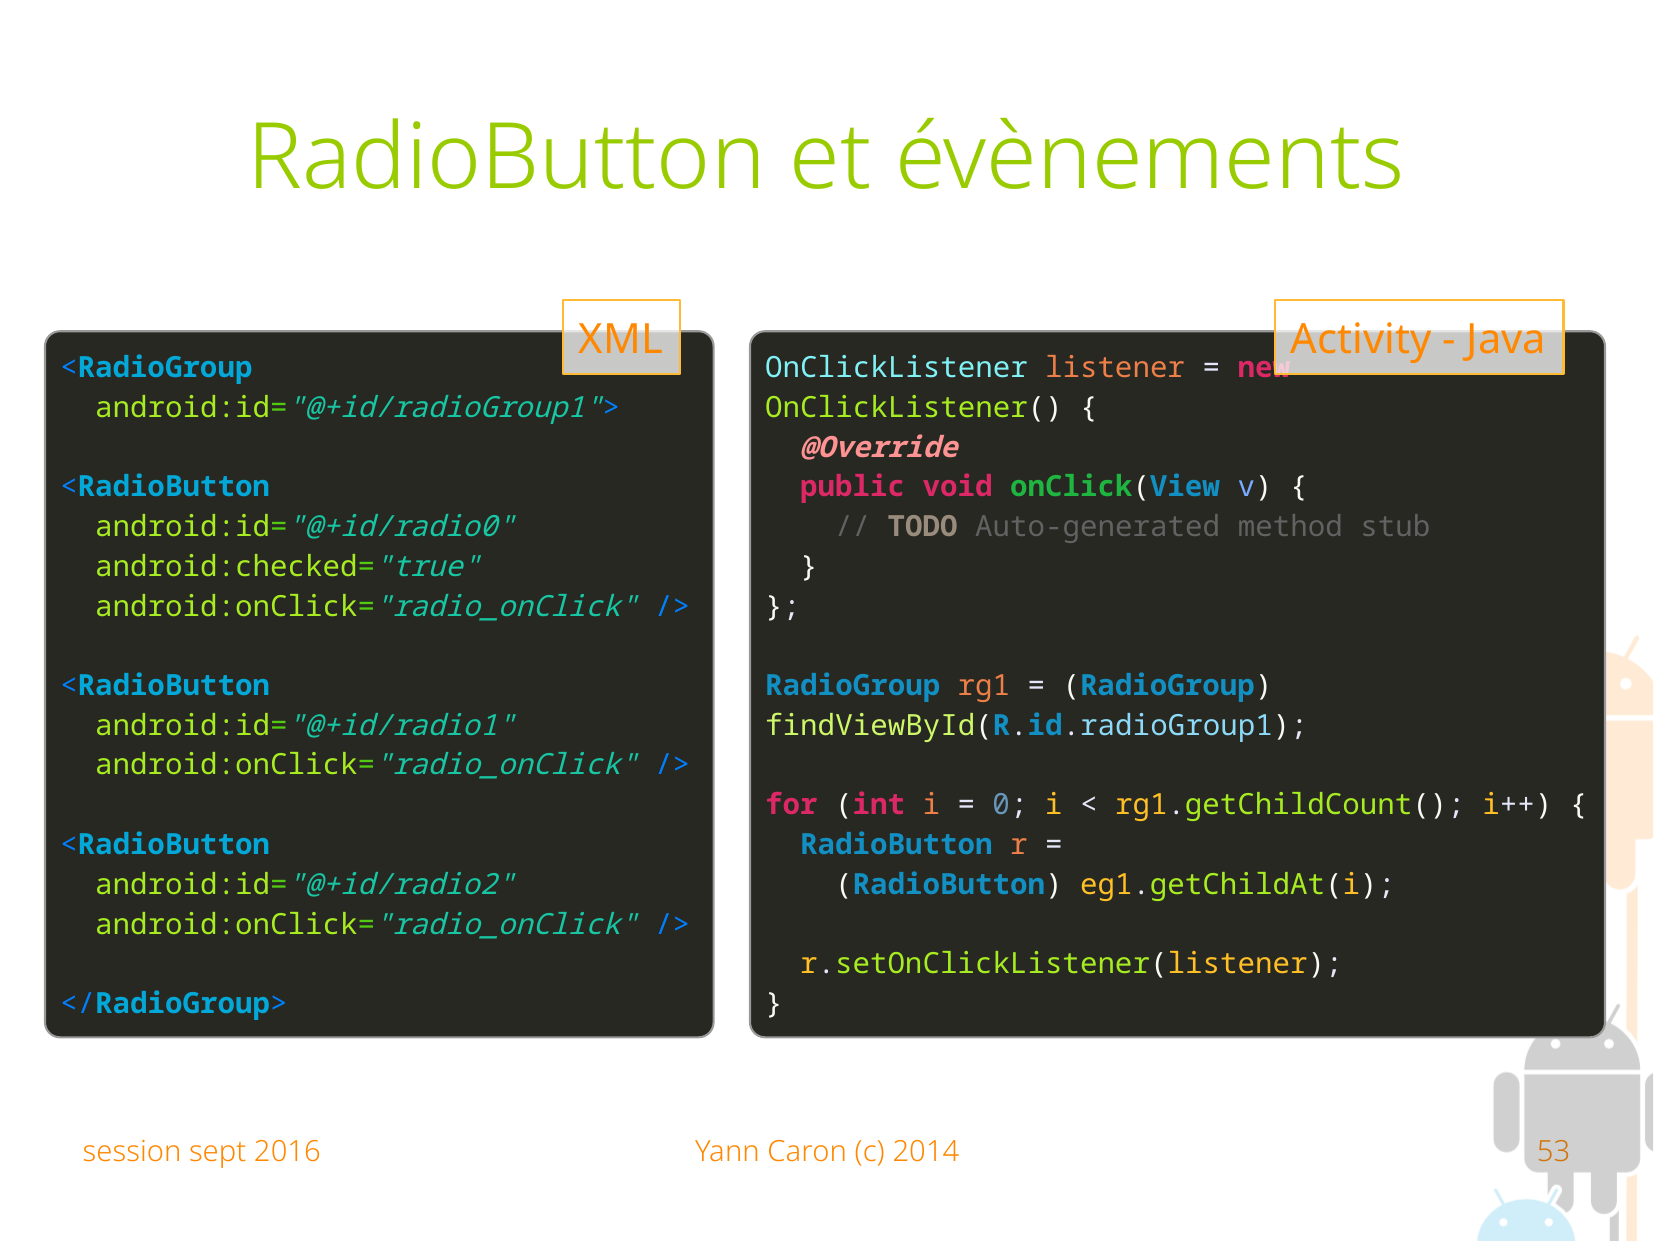

# RadioButton et évènements
XML
Activity - Java
<RadioGroup
 android:id="@+id/radioGroup1">
<RadioButton
 android:id="@+id/radio0"
 android:checked="true"
 android:onClick="radio_onClick" />
<RadioButton
 android:id="@+id/radio1"
 android:onClick="radio_onClick" />
<RadioButton
 android:id="@+id/radio2"
 android:onClick="radio_onClick" />
</RadioGroup>
OnClickListener listener = new OnClickListener() {
 @Override
 public void onClick(View v) {
 // TODO Auto-generated method stub
 }
};
RadioGroup rg1 = (RadioGroup) findViewById(R.id.radioGroup1);
for (int i = 0; i < rg1.getChildCount(); i++) {
 RadioButton r =
 (RadioButton) eg1.getChildAt(i);
 r.setOnClickListener(listener);
}
session sept 2016
Yann Caron (c) 2014
53